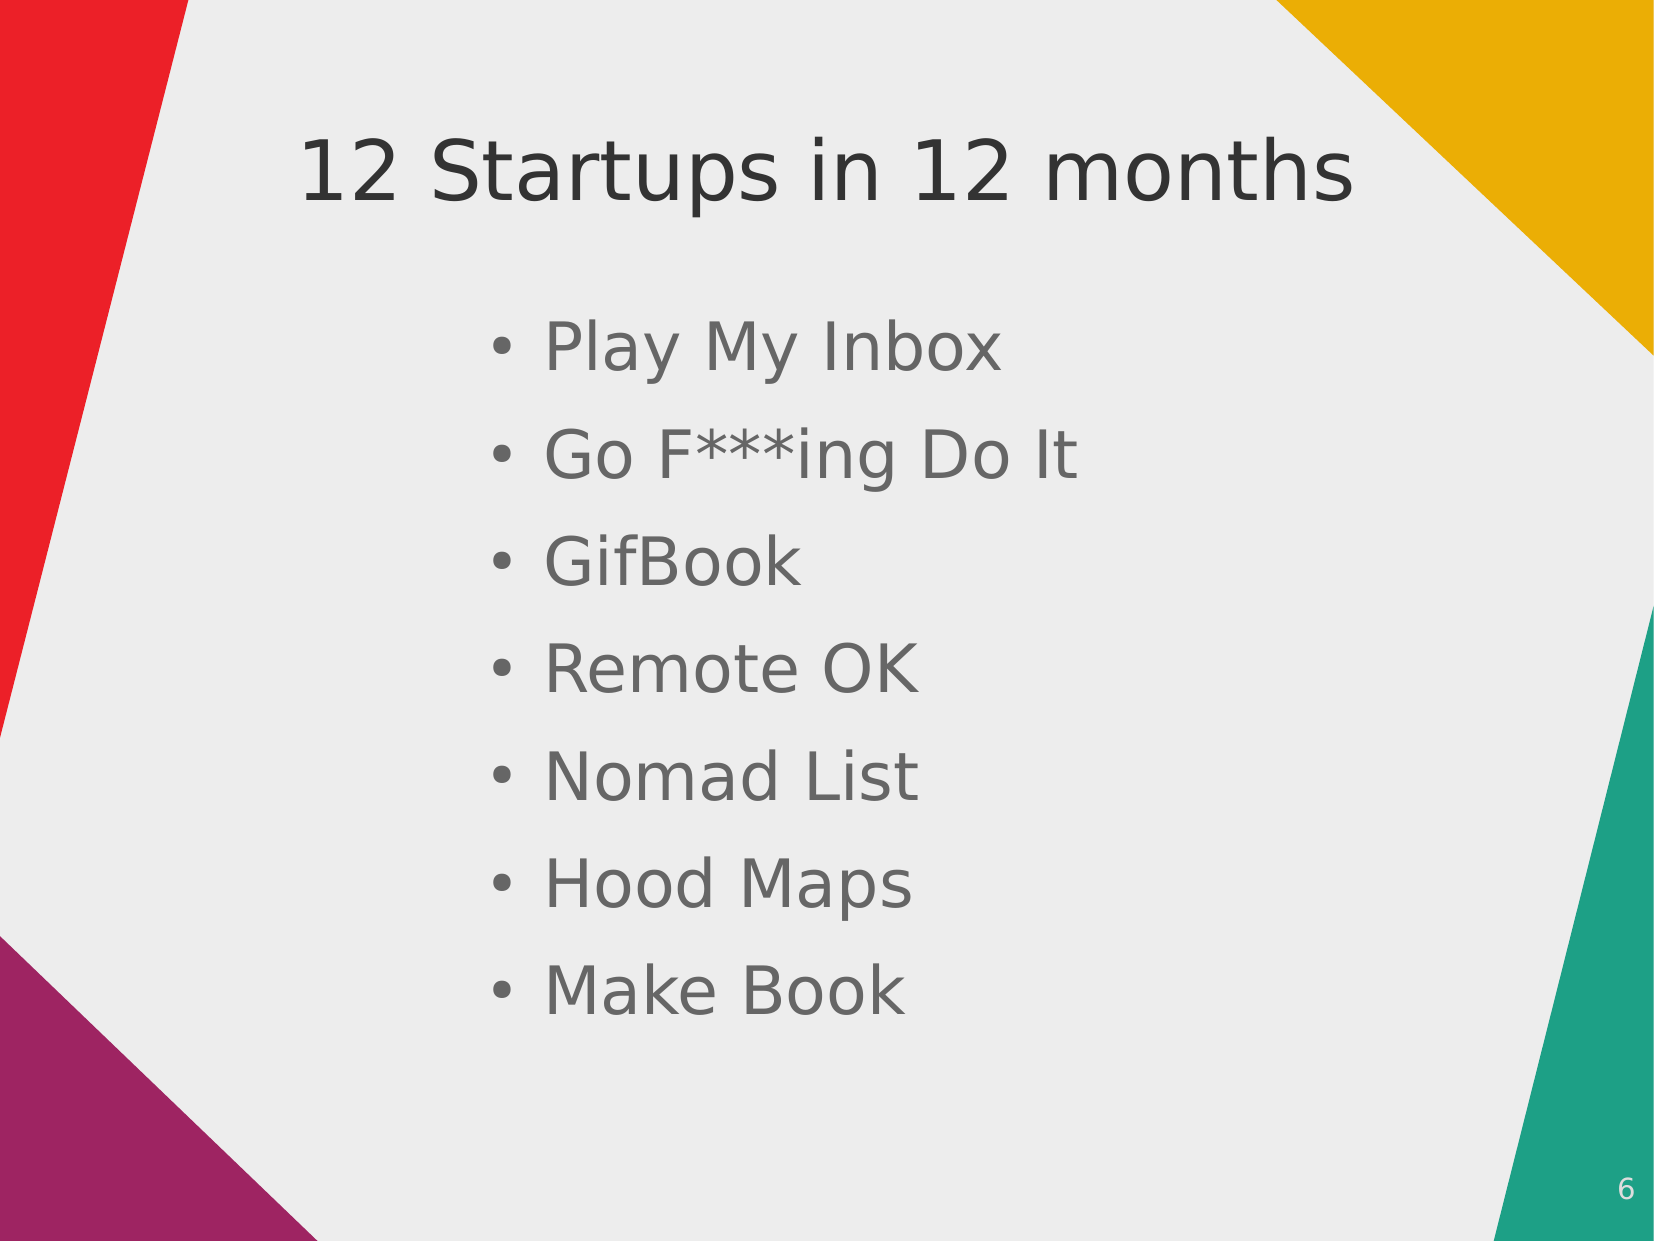

# 12 Startups in 12 months
Play My Inbox
Go F***ing Do It
GifBook
Remote OK
Nomad List
Hood Maps
Make Book
6